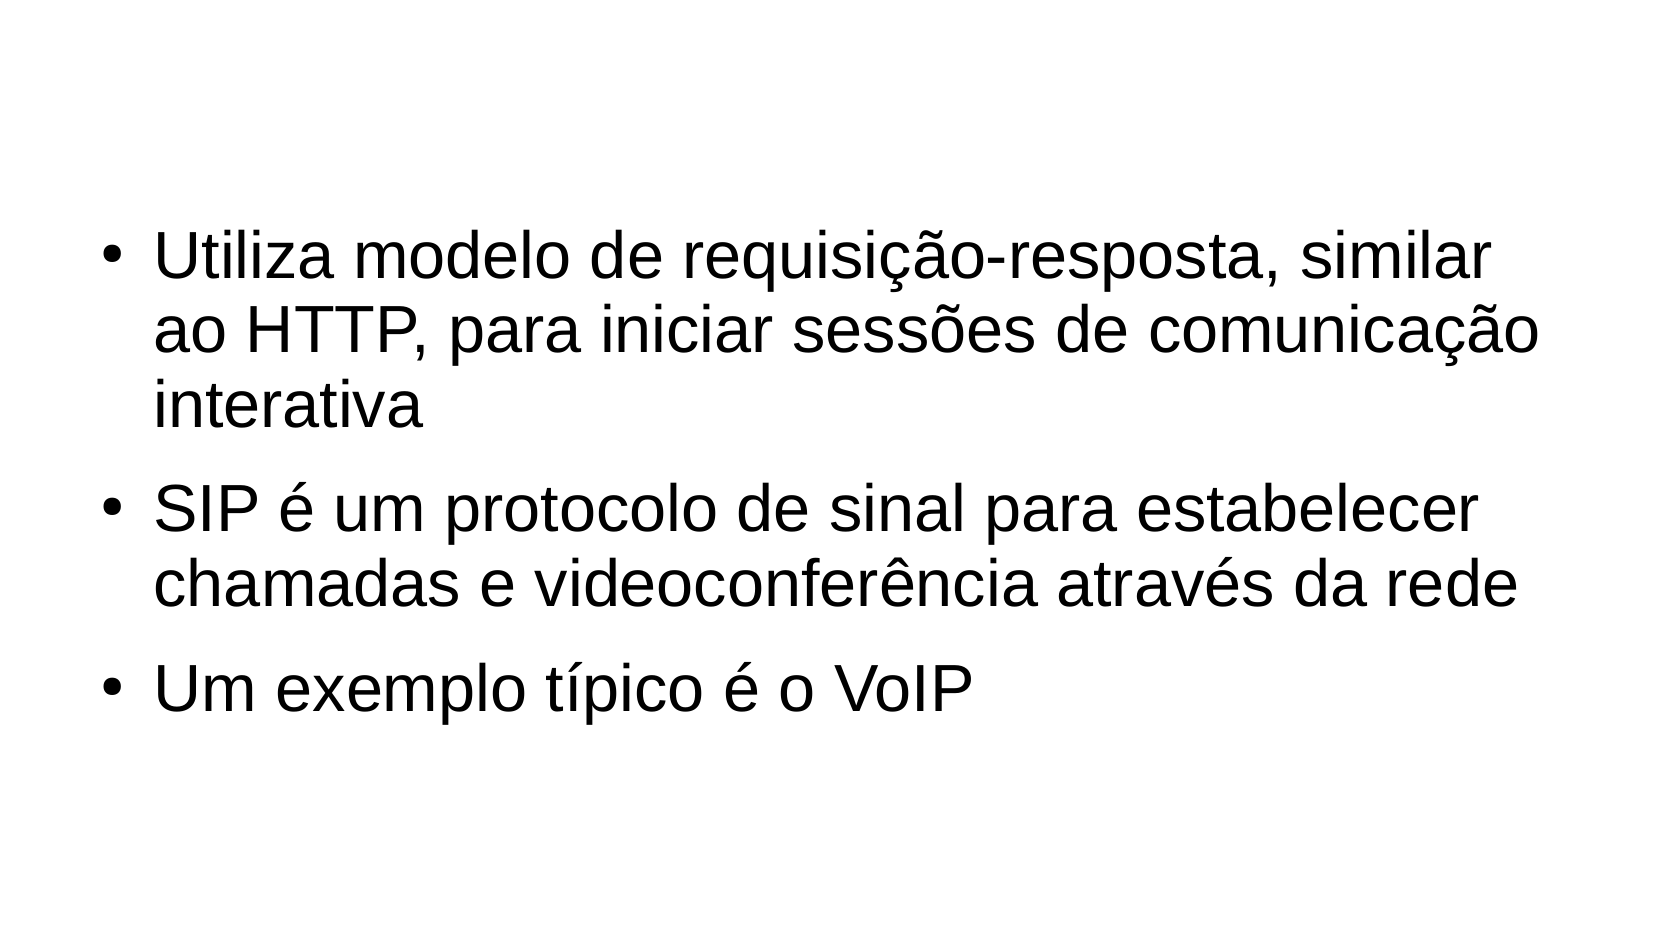

#
Utiliza modelo de requisição-resposta, similar ao HTTP, para iniciar sessões de comunicação interativa
SIP é um protocolo de sinal para estabelecer chamadas e videoconferência através da rede
Um exemplo típico é o VoIP